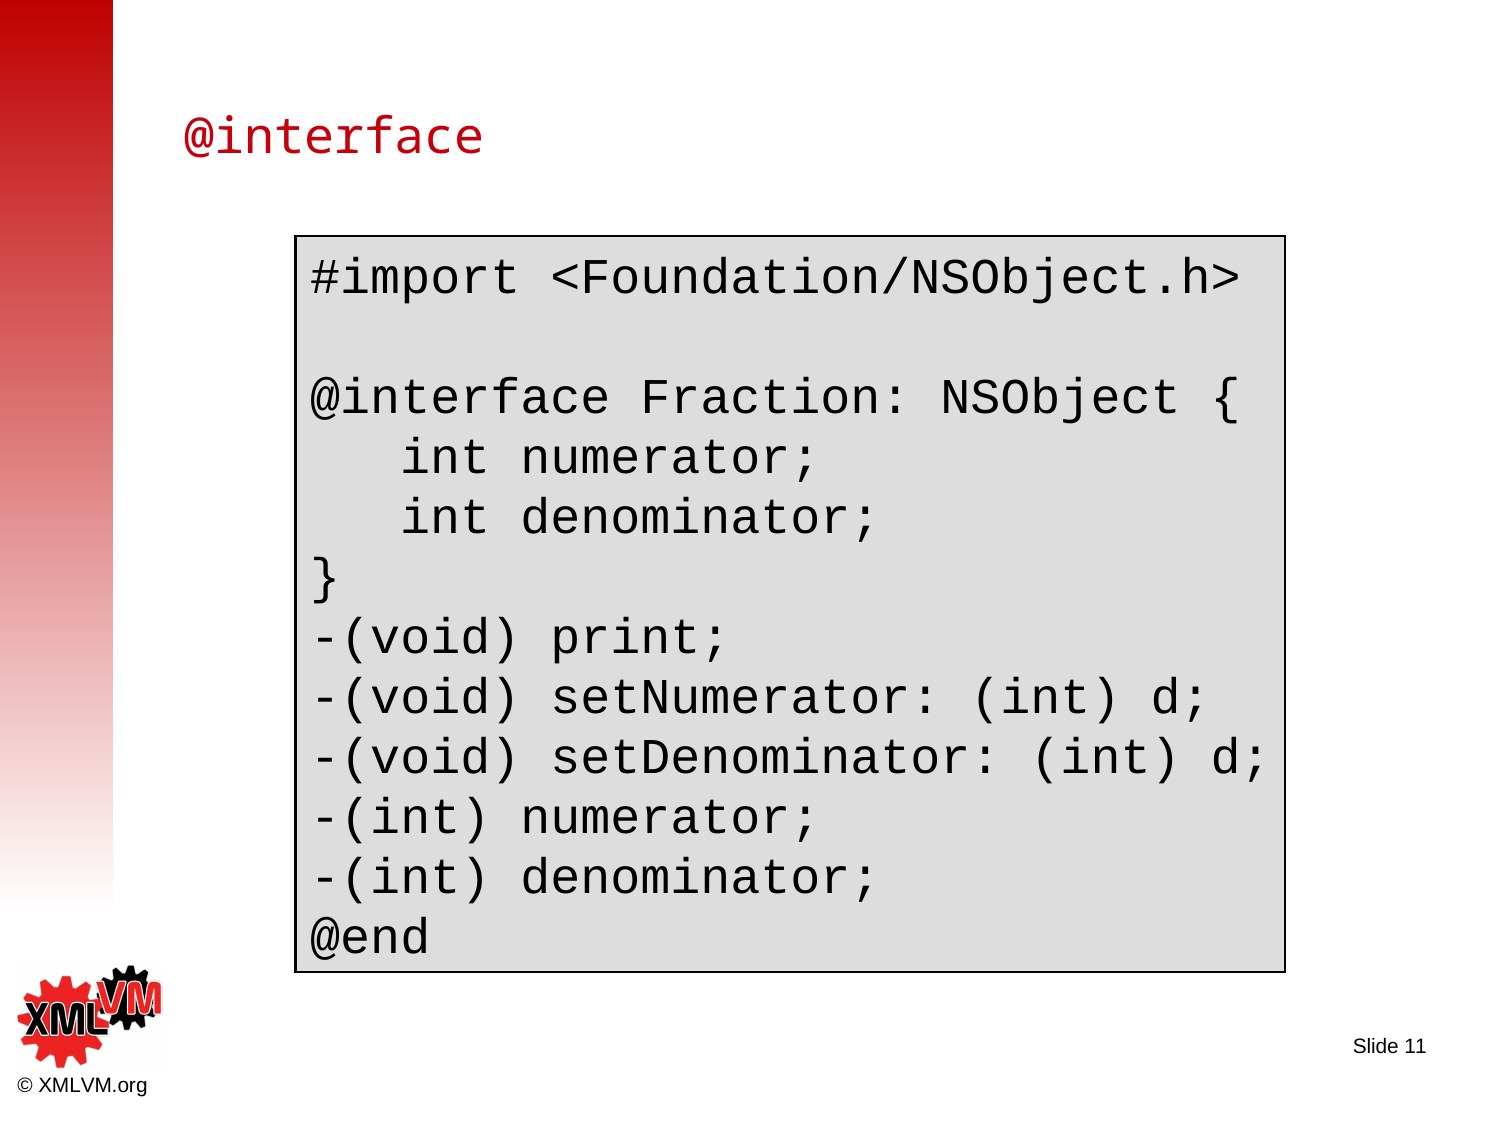

# @interface
#import <Foundation/NSObject.h>
@interface Fraction: NSObject {
 int numerator;
 int denominator;
}
-(void) print;
-(void) setNumerator: (int) d;
-(void) setDenominator: (int) d;
-(int) numerator;
-(int) denominator;
@end